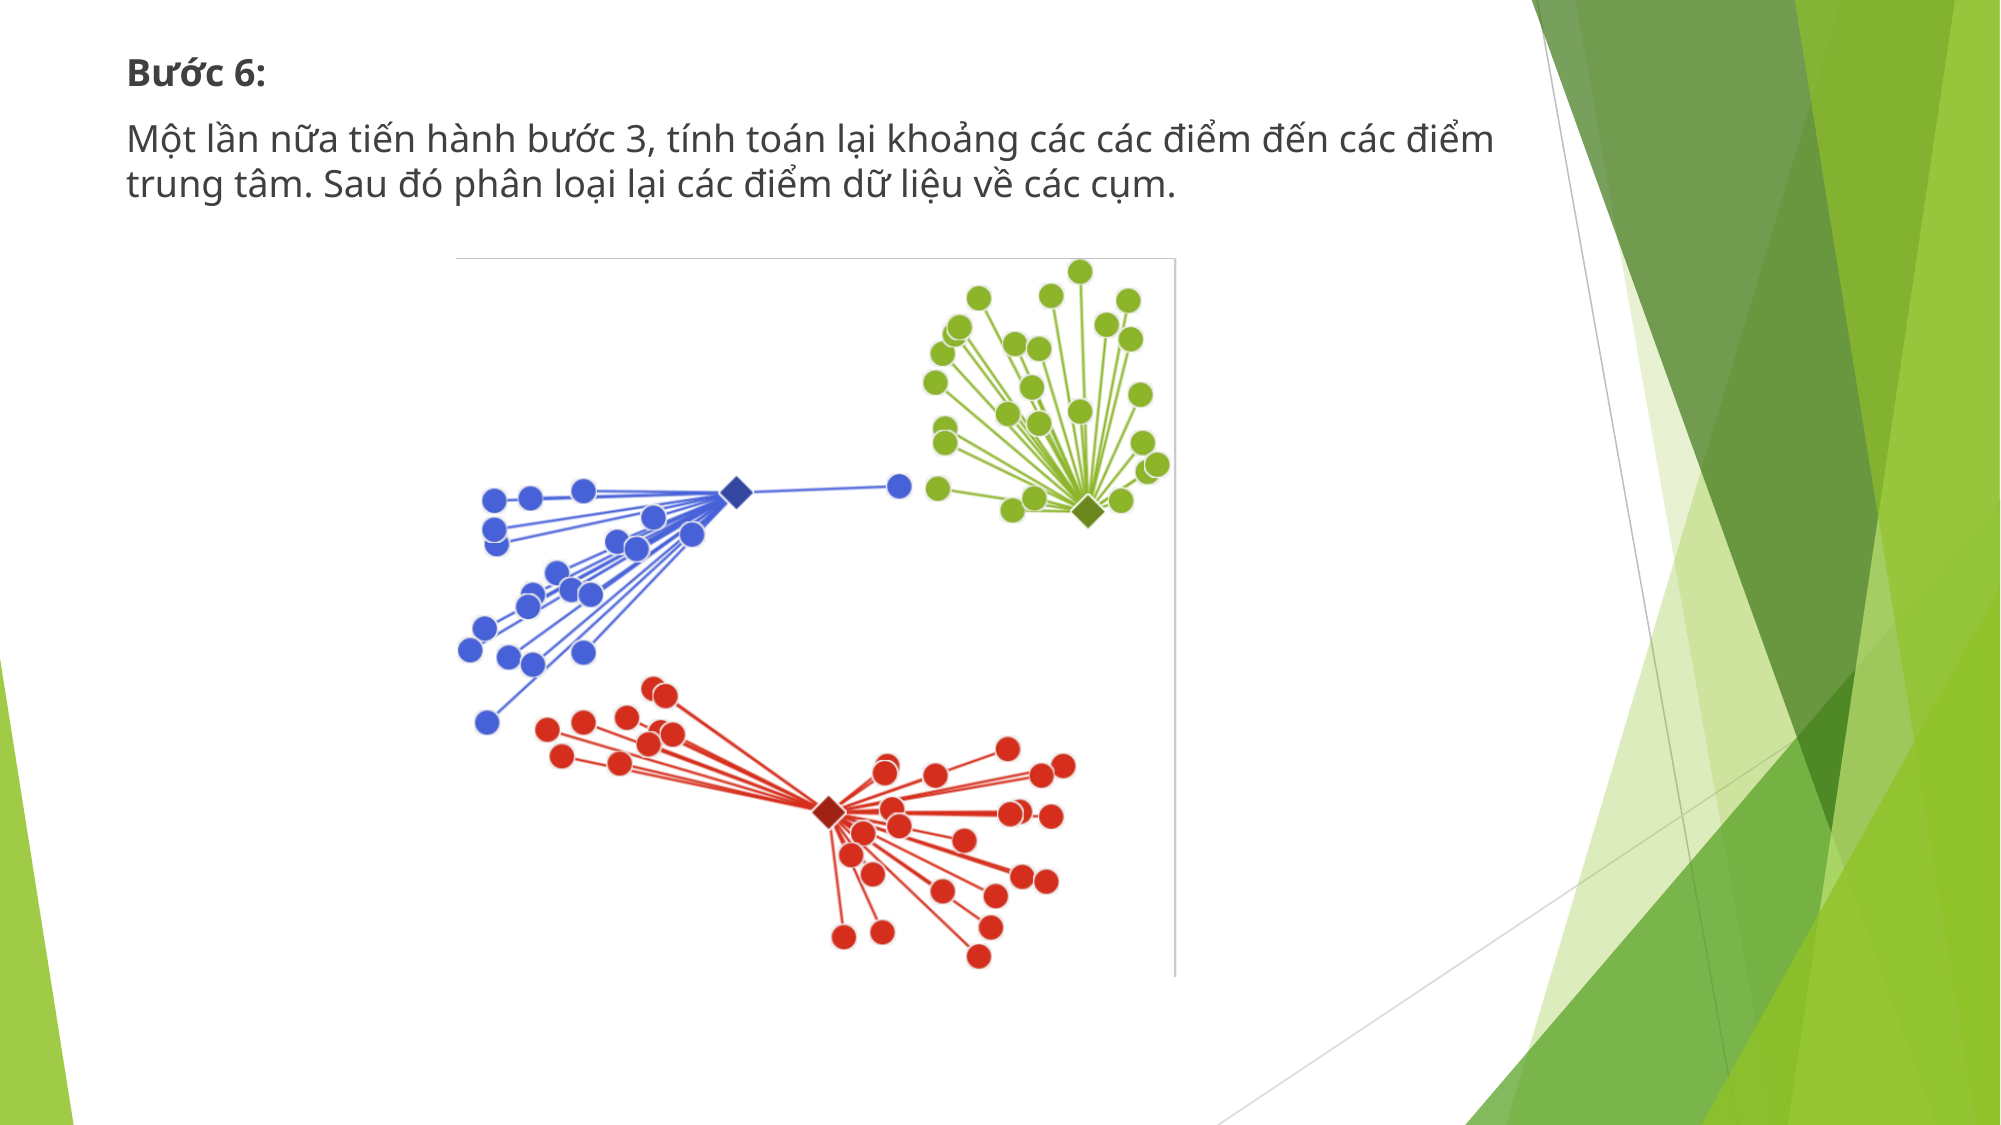

# Bước 6:
Một lần nữa tiến hành bước 3, tính toán lại khoảng các các điểm đến các điểm trung tâm. Sau đó phân loại lại các điểm dữ liệu về các cụm.